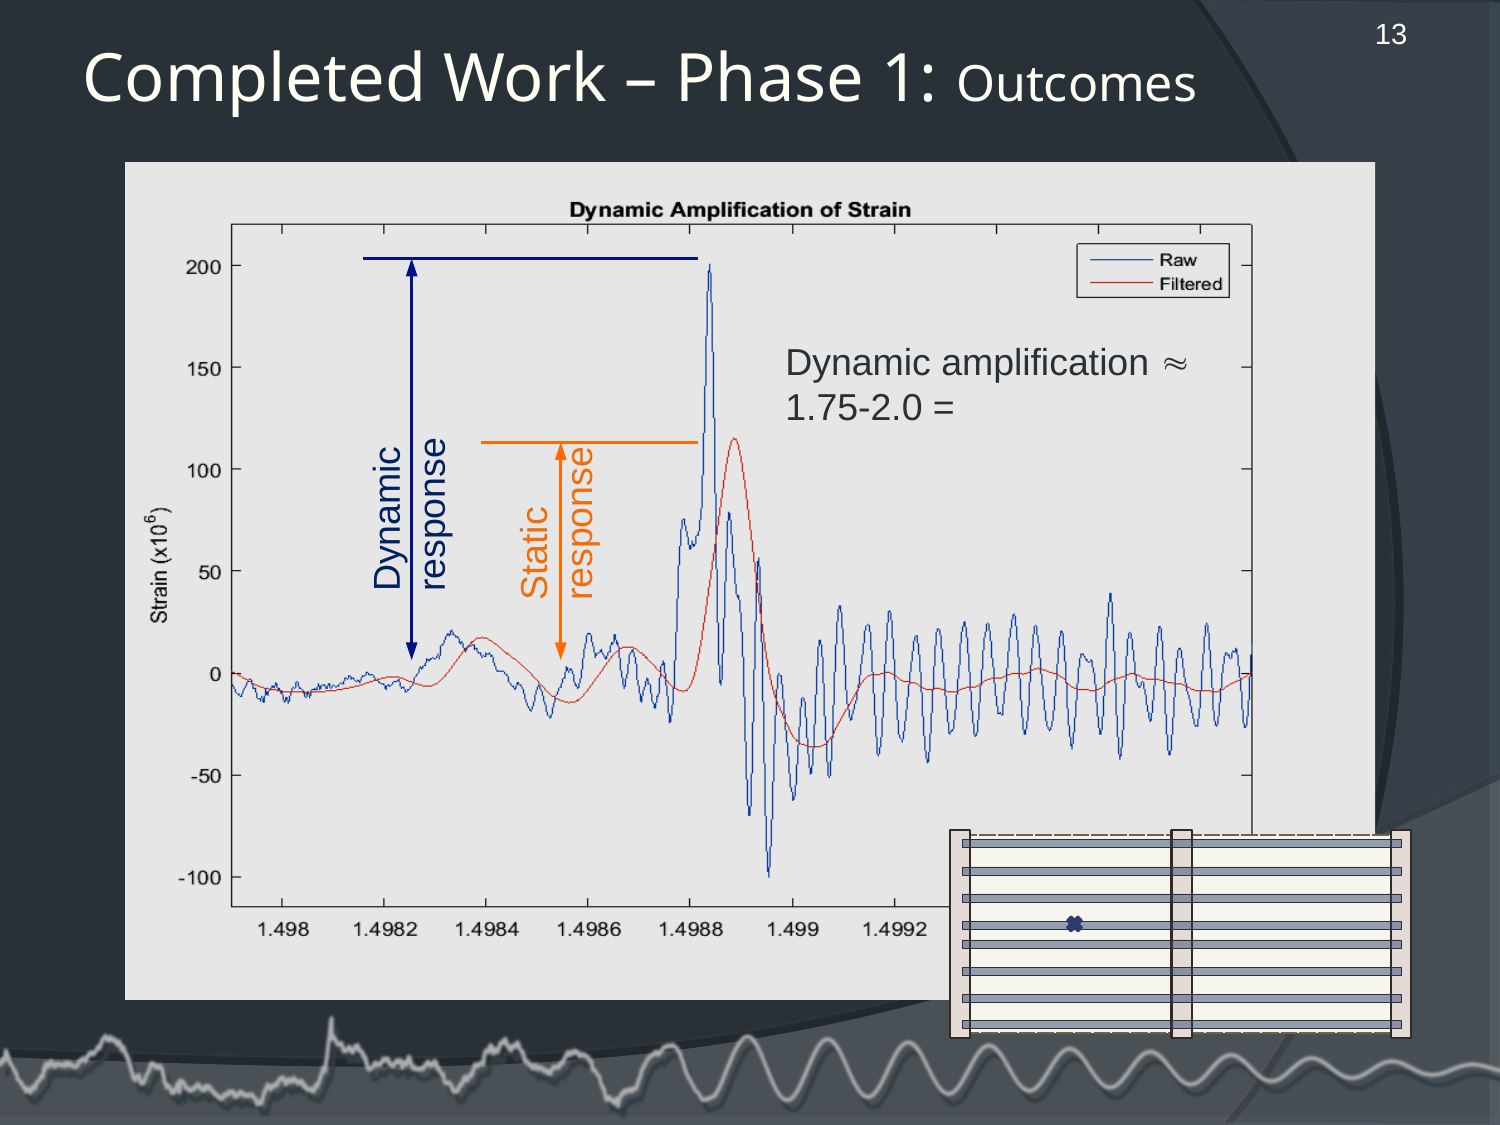

# Completed Work – Phase 1: Outcomes
Dynamic amplification  1.75-2.0 =
Dynamic response
Static response